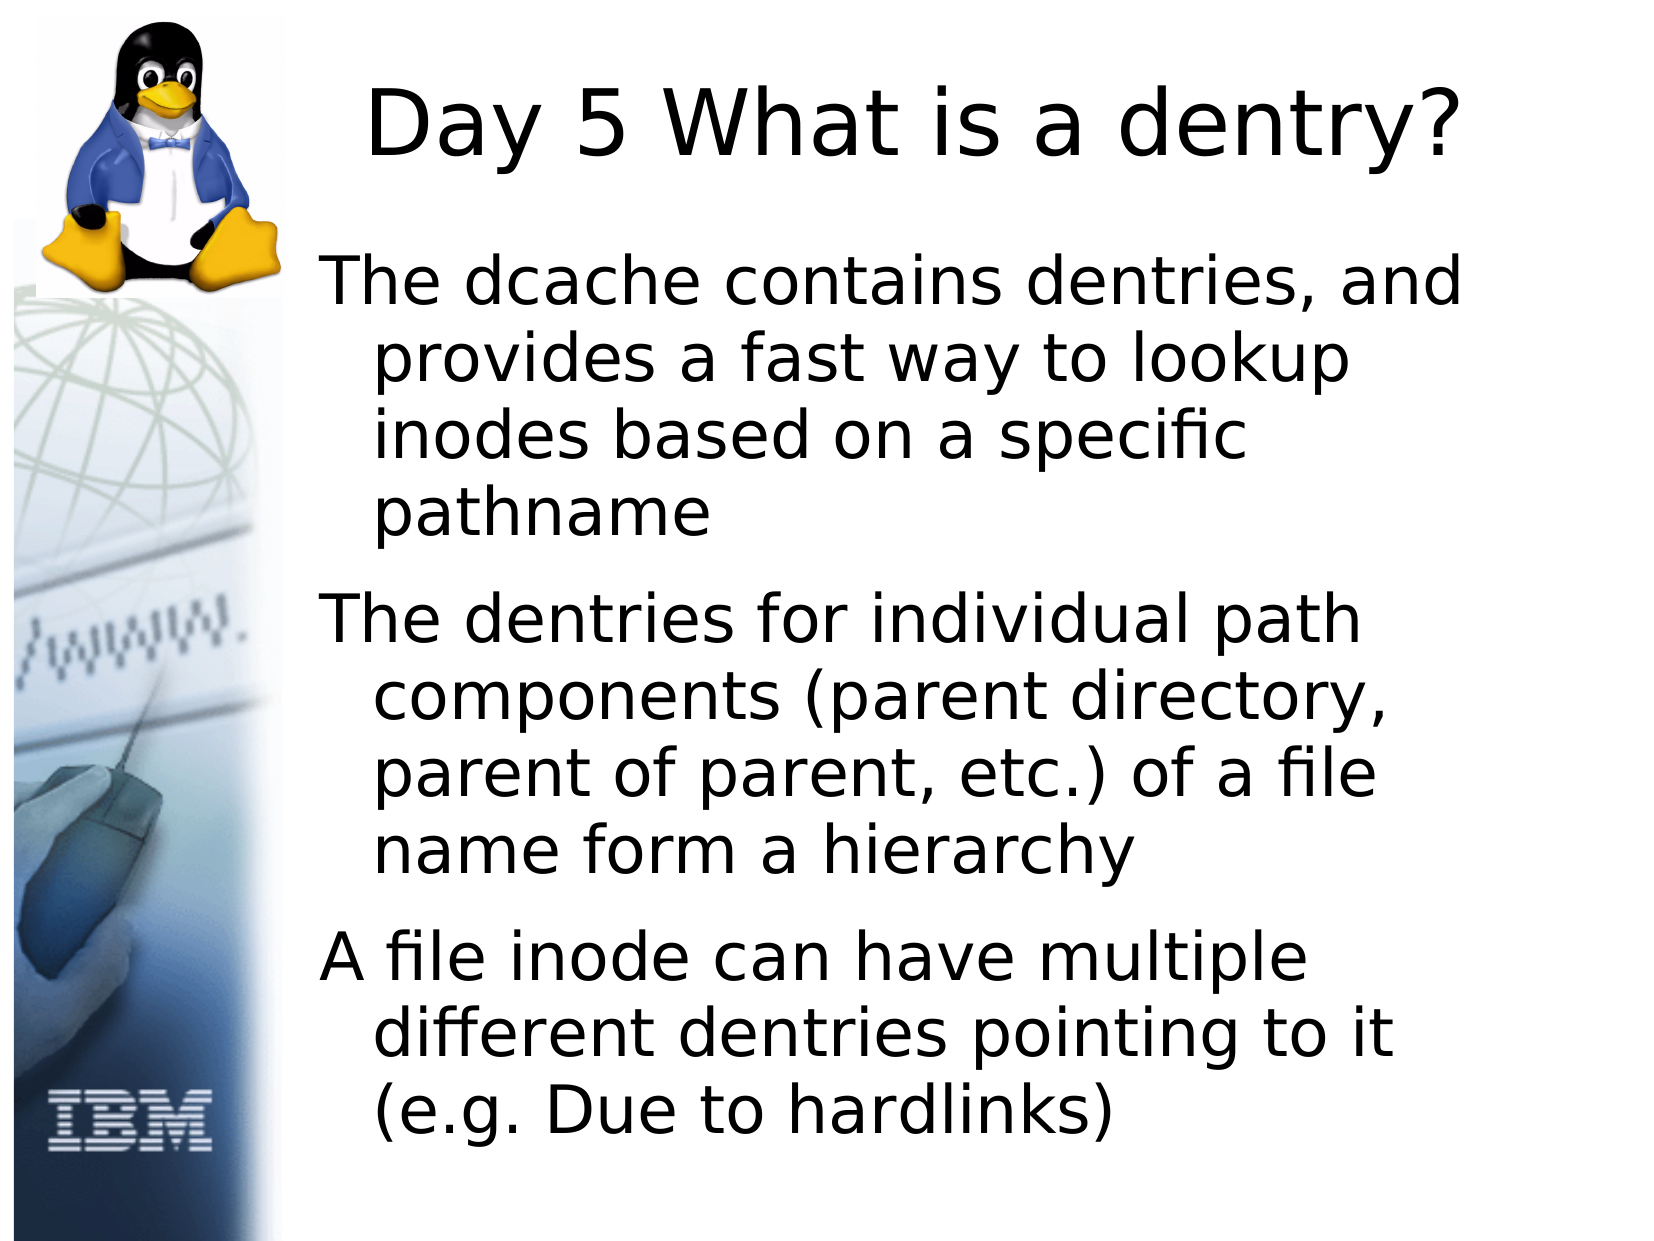

# Day 5 What is a dentry?
The dcache contains dentries, and provides a fast way to lookup inodes based on a specific pathname
The dentries for individual path components (parent directory, parent of parent, etc.) of a file name form a hierarchy
A file inode can have multiple different dentries pointing to it (e.g. Due to hardlinks)